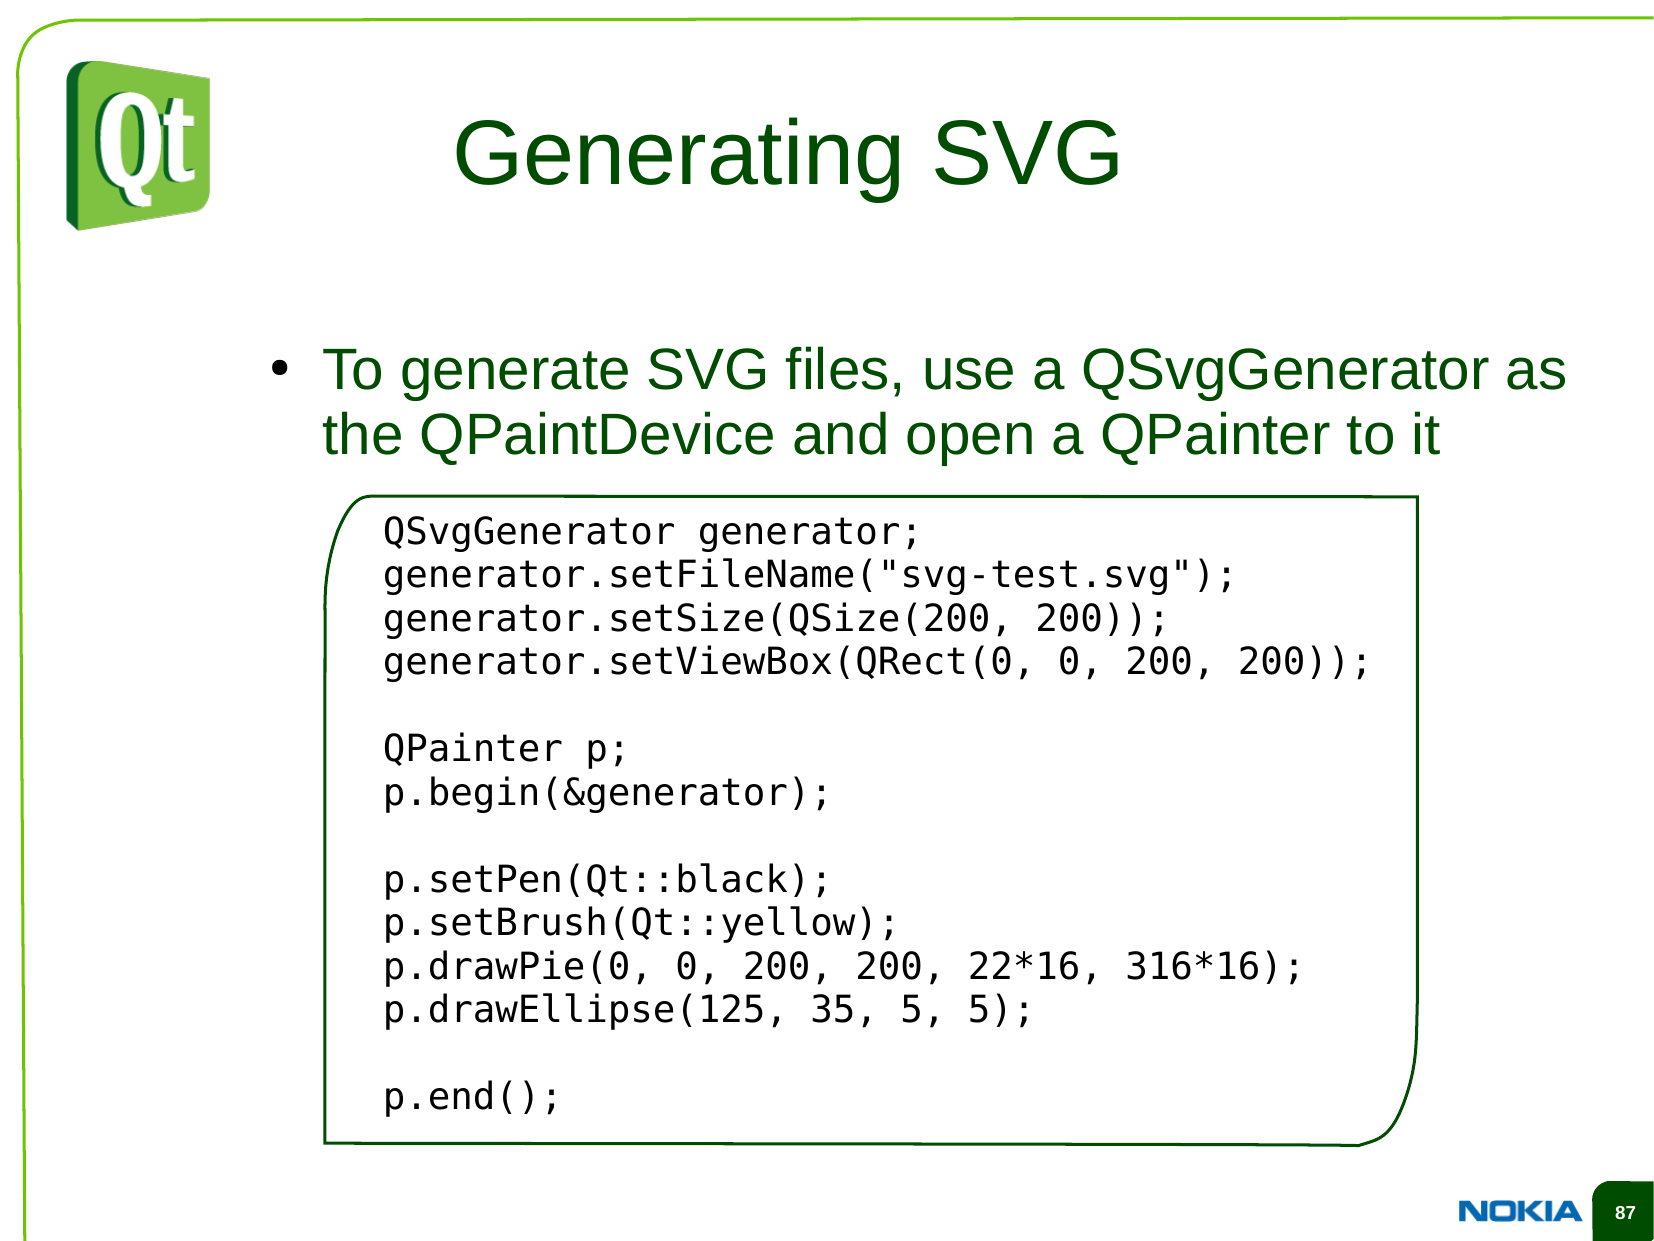

# Generating SVG
To generate SVG files, use a QSvgGenerator as the QPaintDevice and open a QPainter to it
QSvgGenerator generator;
generator.setFileName("svg-test.svg");
generator.setSize(QSize(200, 200));
generator.setViewBox(QRect(0, 0, 200, 200));
QPainter p;
p.begin(&generator);
p.setPen(Qt::black);
p.setBrush(Qt::yellow);
p.drawPie(0, 0, 200, 200, 22*16, 316*16);
p.drawEllipse(125, 35, 5, 5);
p.end();